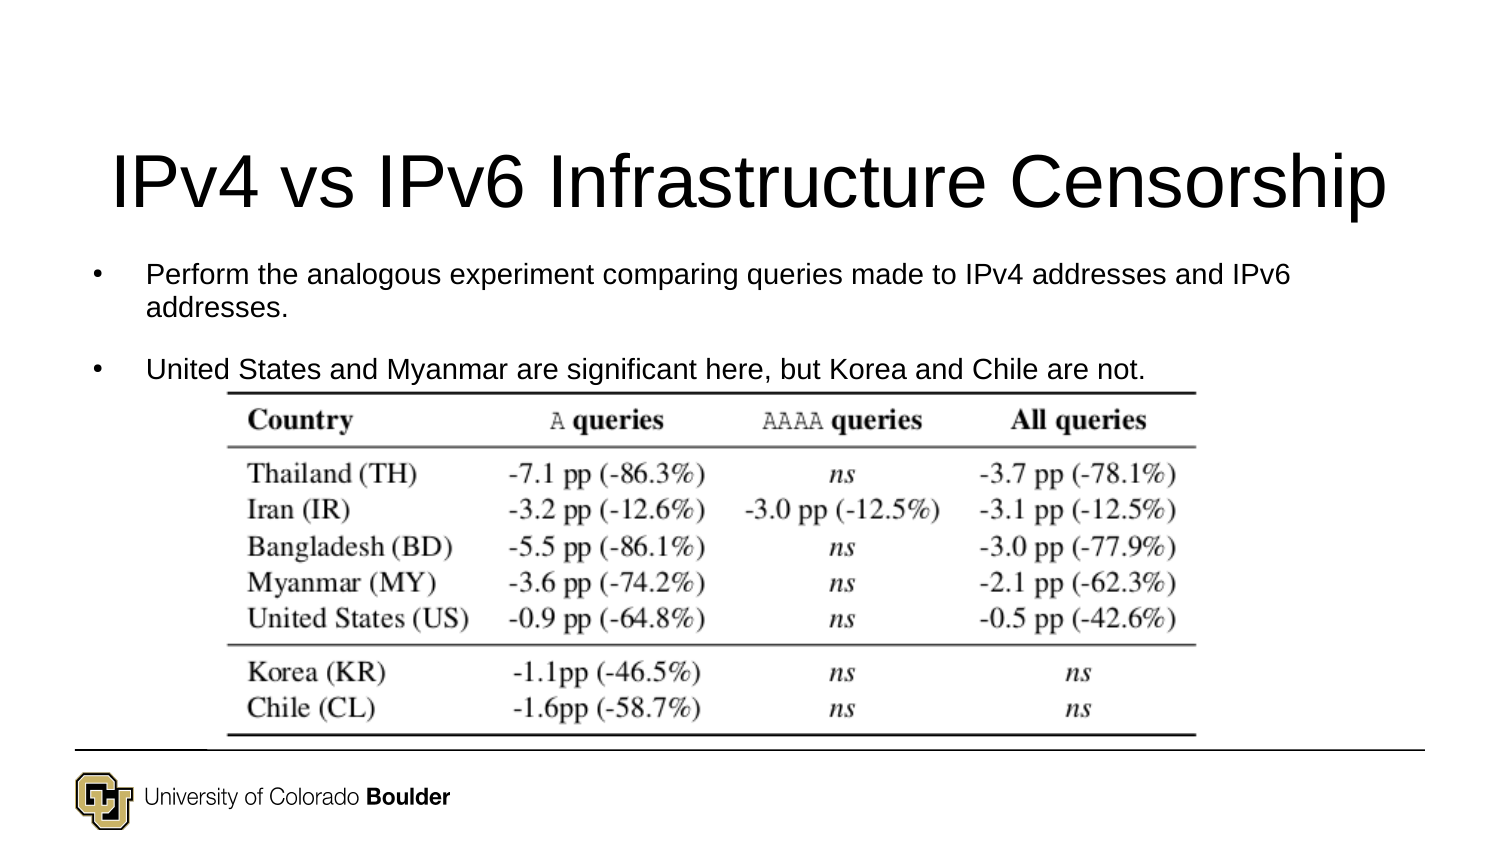

# IPv4 vs IPv6 Infrastructure Censorship
Perform the analogous experiment comparing queries made to IPv4 addresses and IPv6 addresses.
United States and Myanmar are significant here, but Korea and Chile are not.